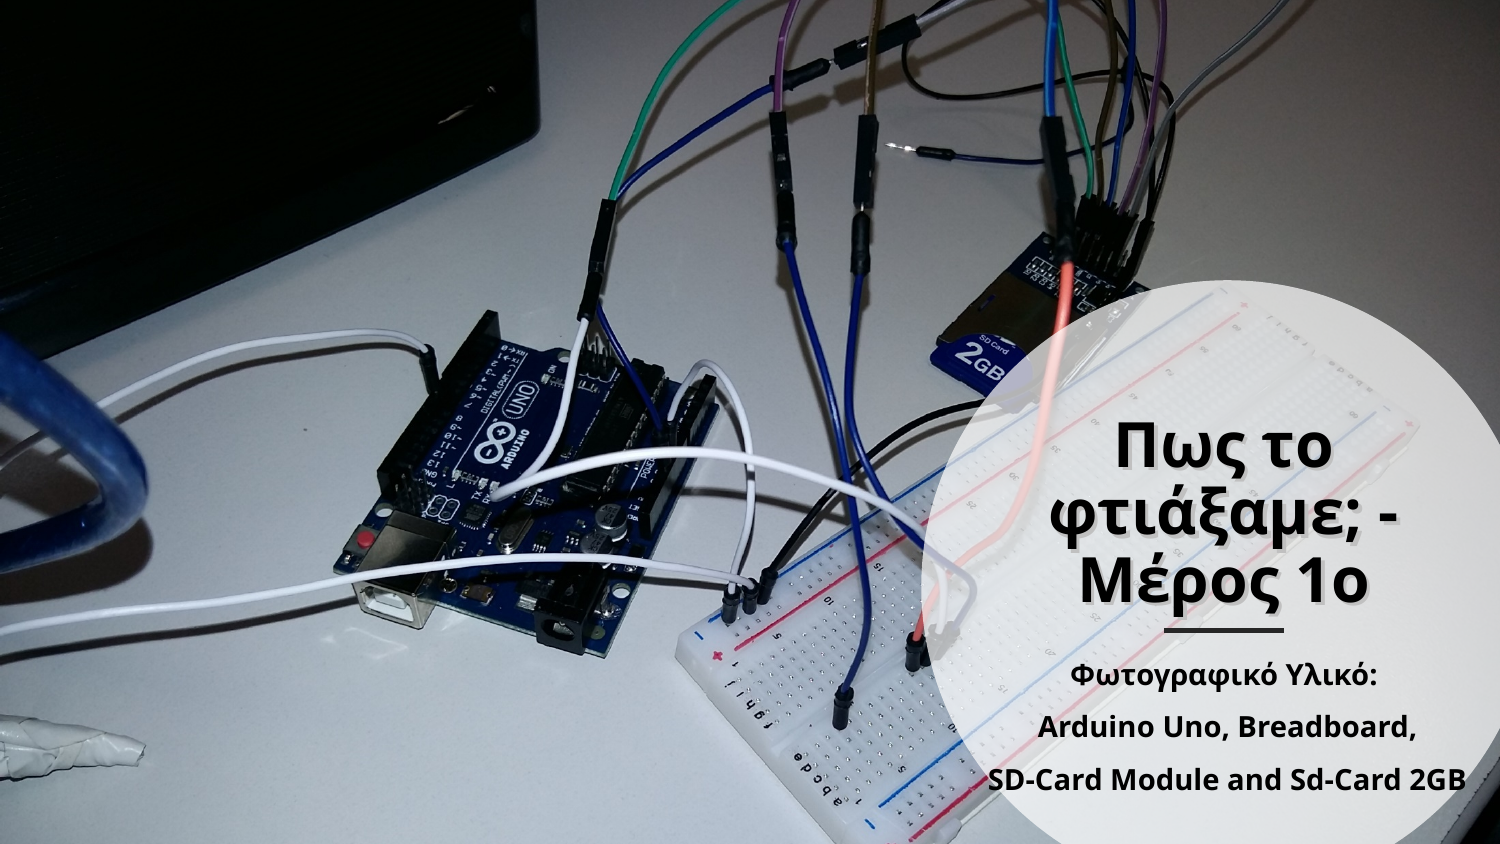

# Πως το φτιάξαμε; - Μέρος 1ο
Φωτογραφικό Υλικό:
 Arduino Uno, Breadboard,
 SD-Card Module and Sd-Card 2GB